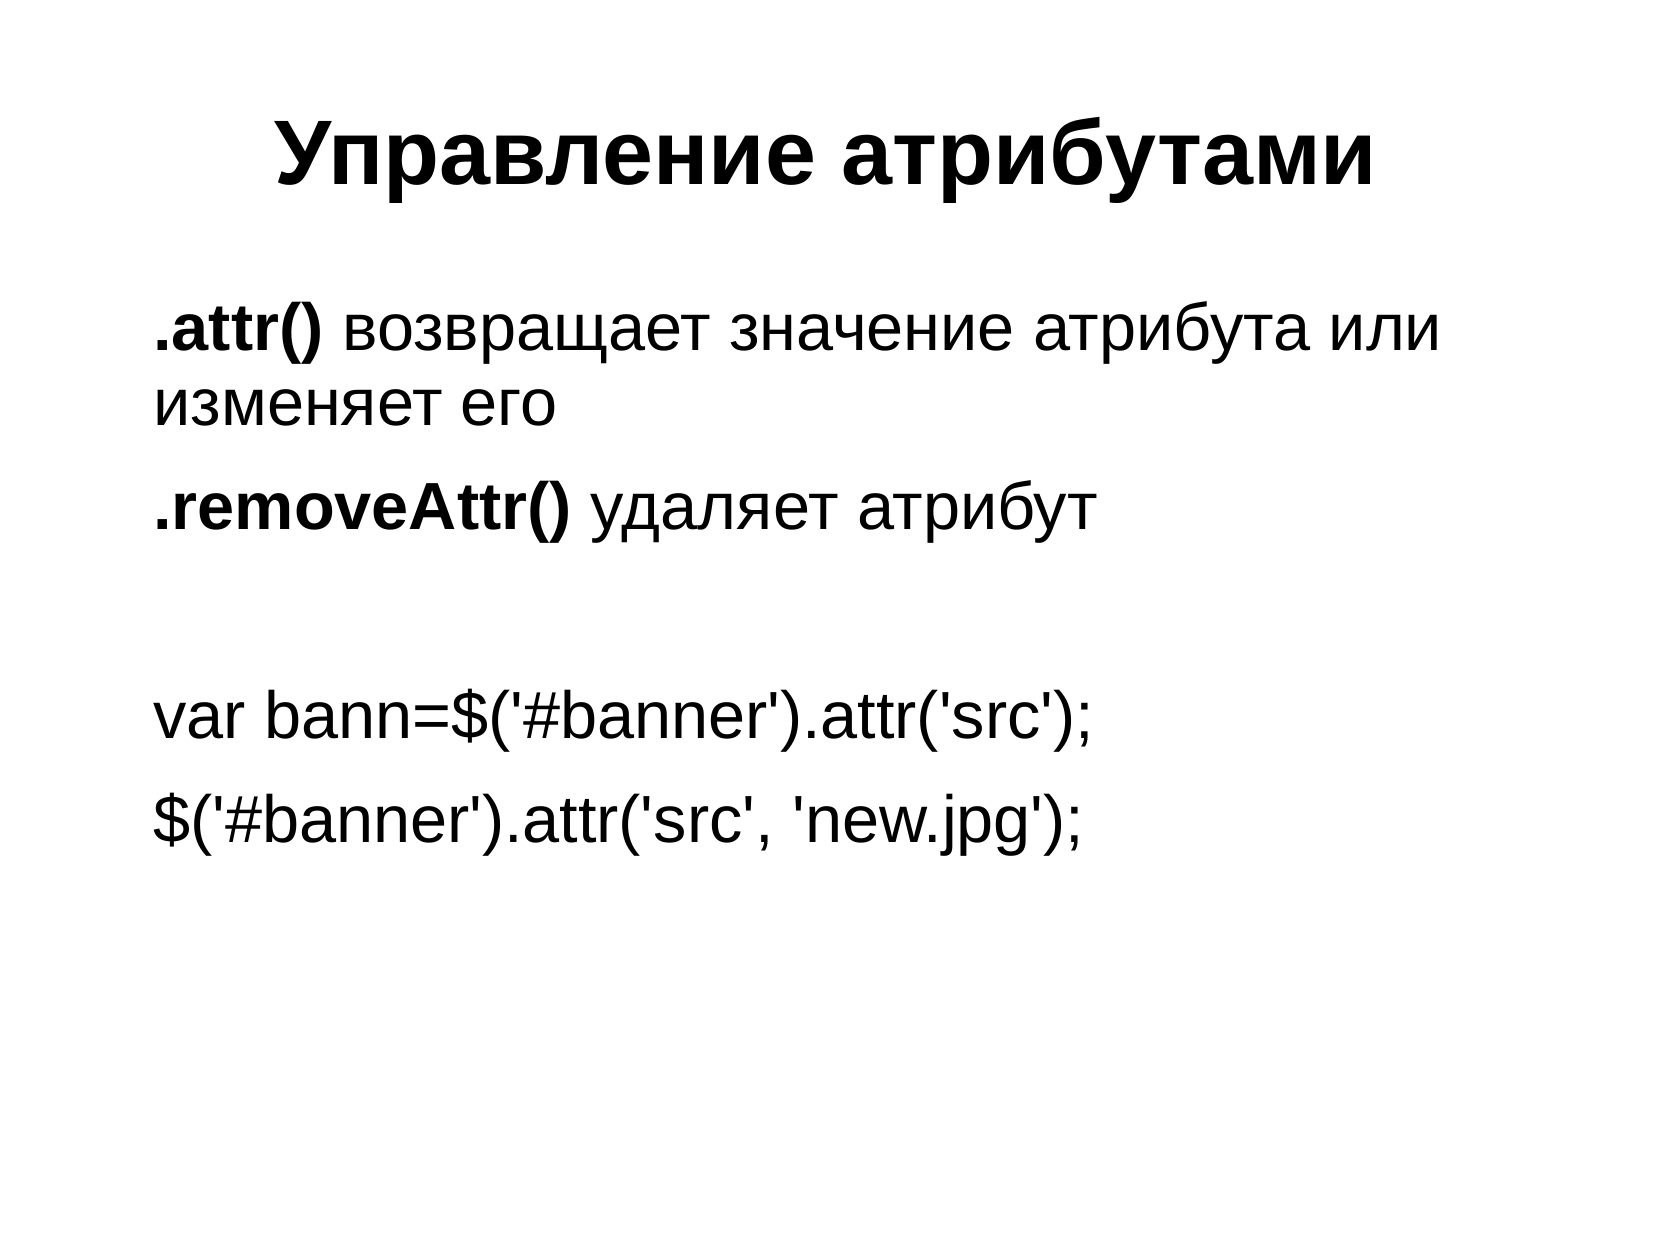

# Управление атрибутами
.attr() возвращает значение атрибута или изменяет его
.removeAttr() удаляет атрибут
var bann=$('#banner').attr('src');
$('#banner').attr('src', 'new.jpg');